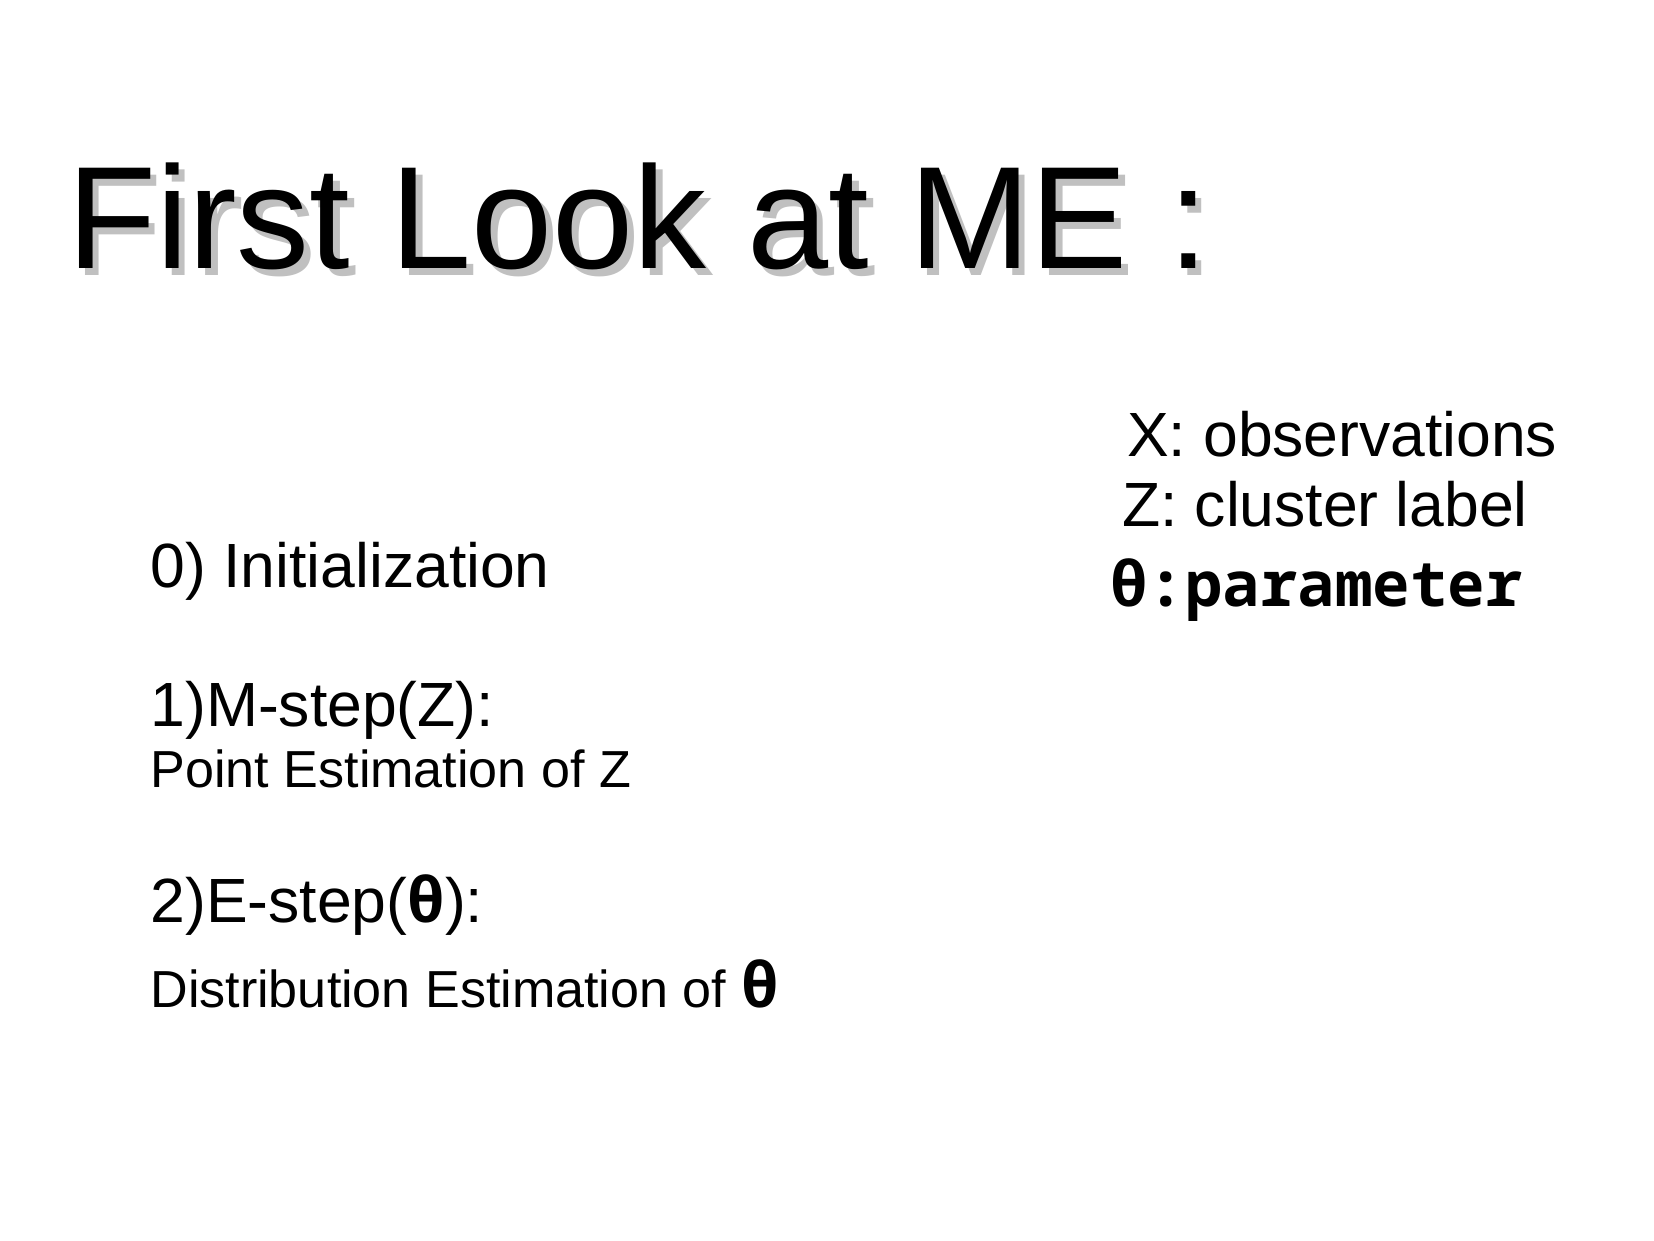

First Look at ME :
 X: observations
 Z: cluster label
 θ:parameter
0) Initialization
1)M-step(Z):
Point Estimation of Z
2)E-step(θ):
Distribution Estimation of θ